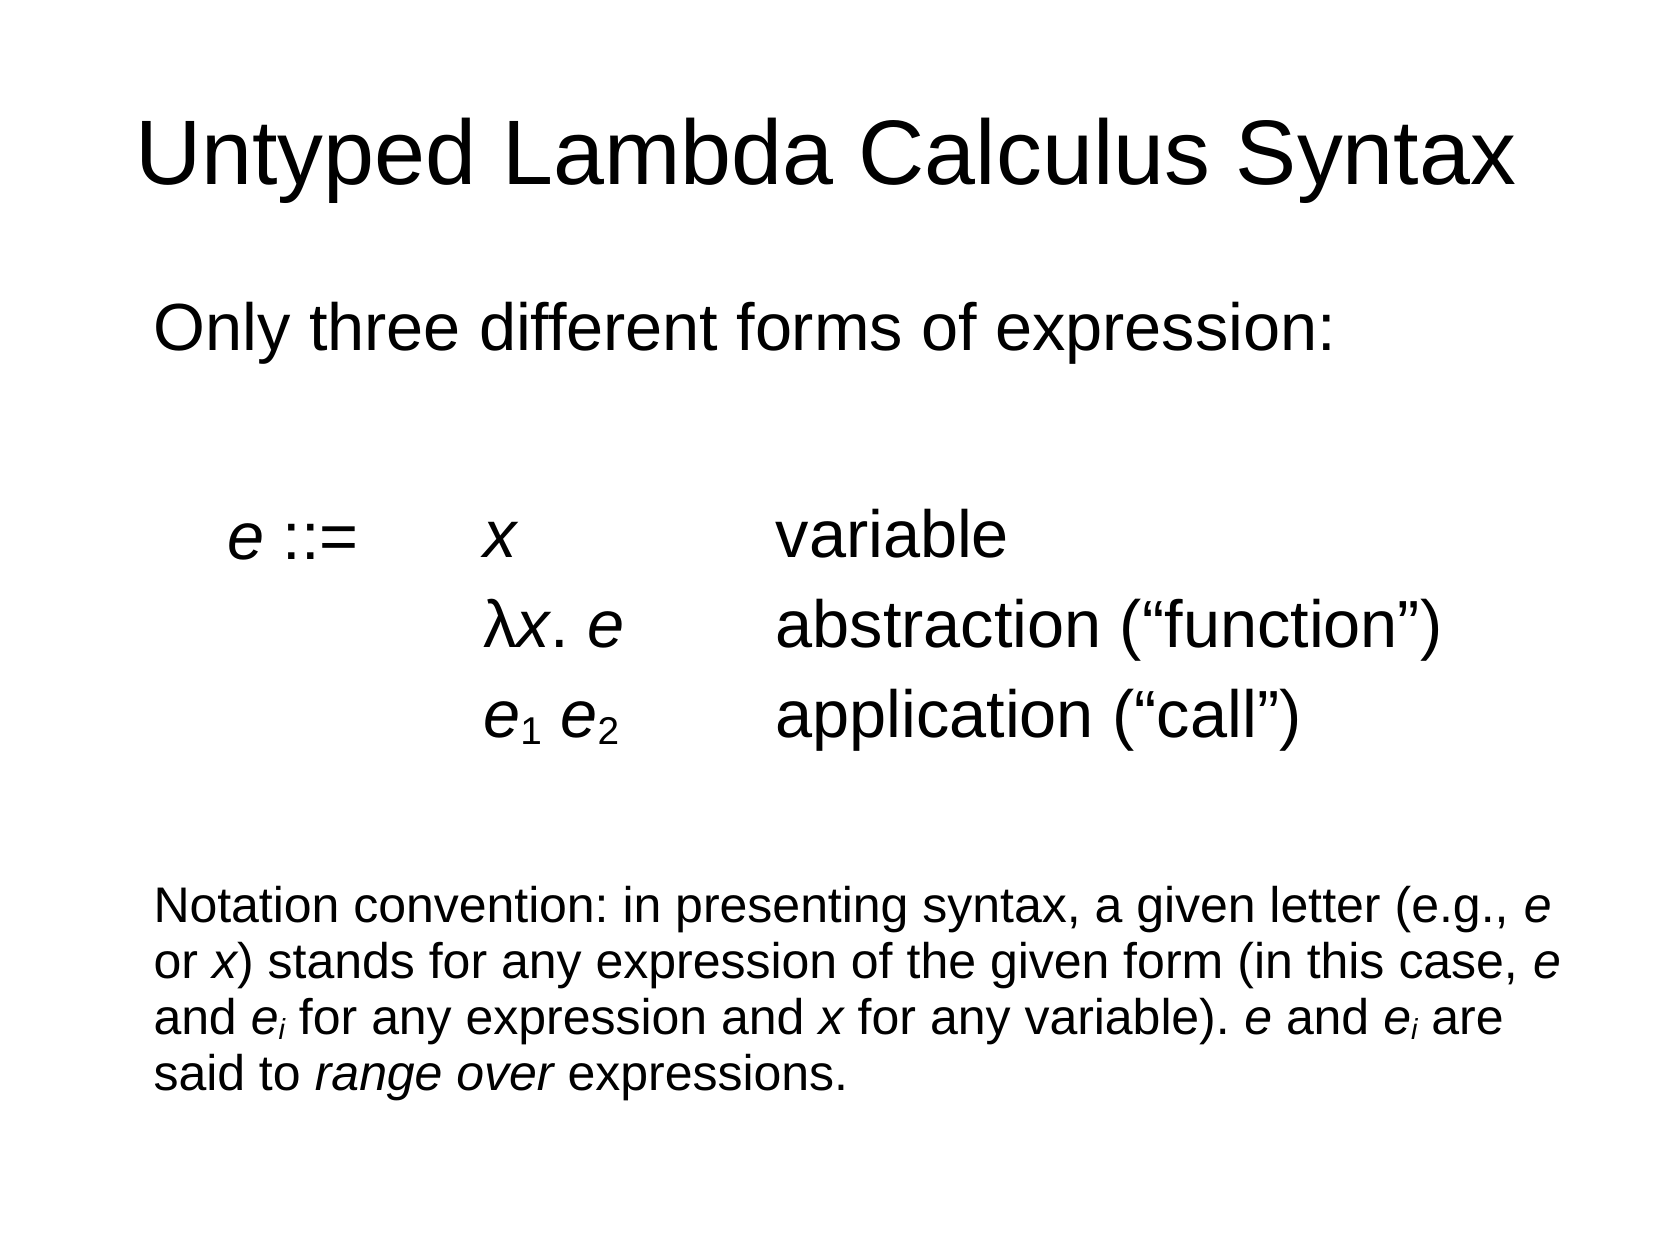

# Untyped Lambda Calculus Syntax
Only three different forms of expression:
 e ::=
Notation convention: in presenting syntax, a given letter (e.g., e or x) stands for any expression of the given form (in this case, e and ei for any expression and x for any variable). e and ei are said to range over expressions.
| x | variable |
| --- | --- |
| λx. e | abstraction (“function”) |
| e1 e2 | application (“call”) |